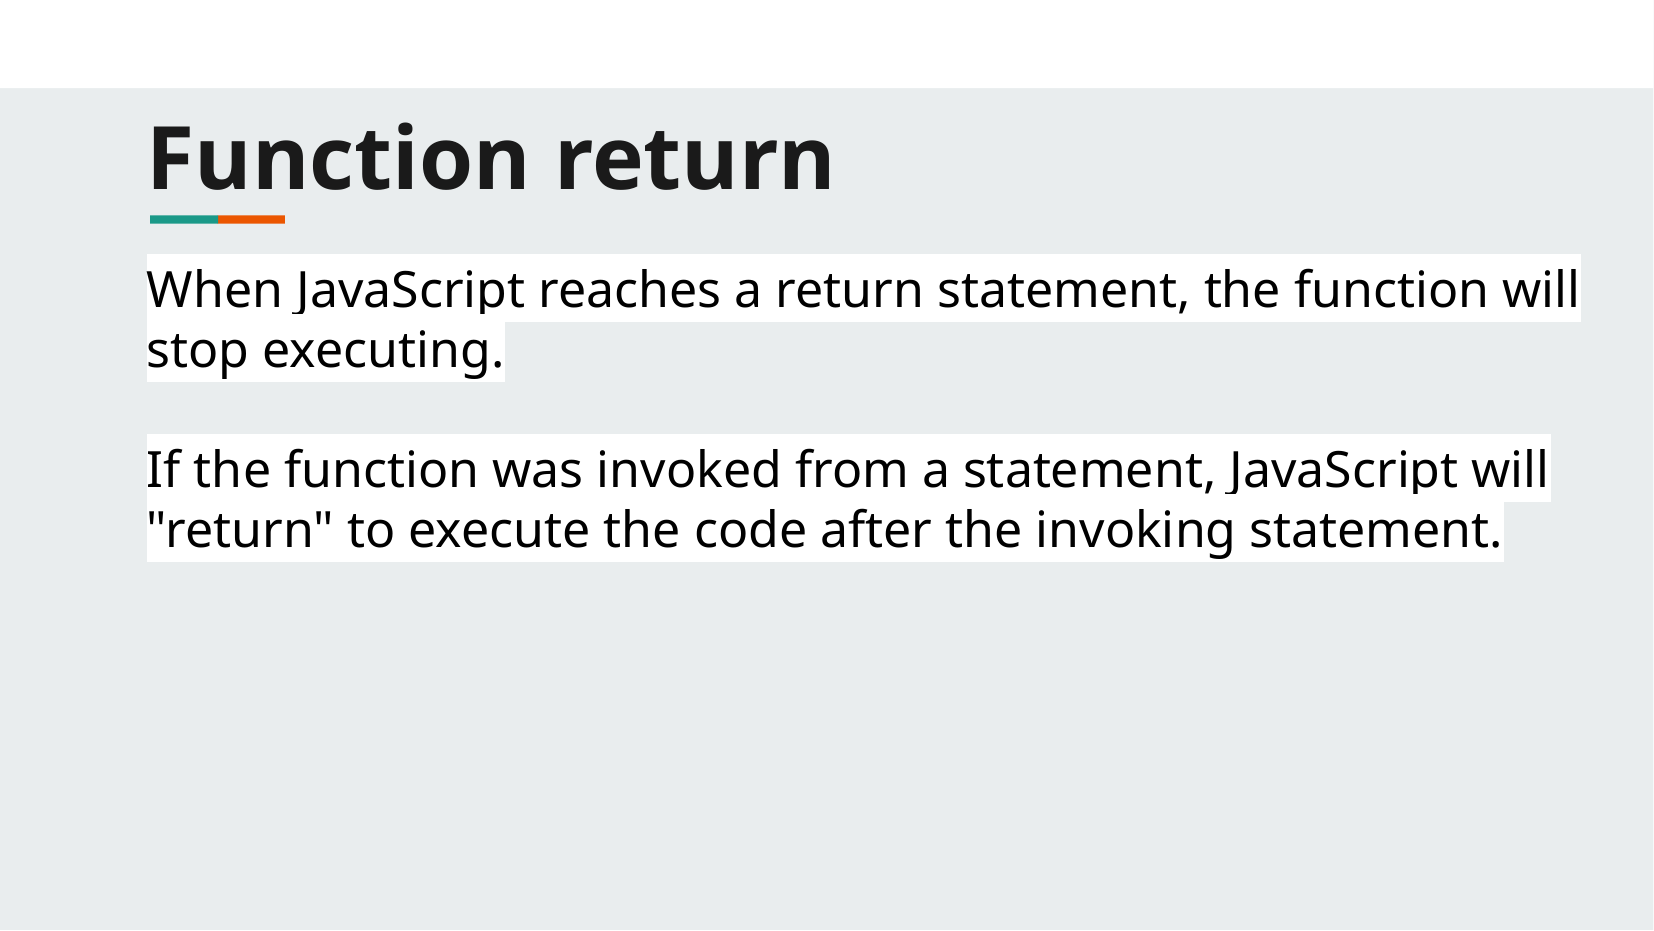

# Function return When JavaScript reaches a return statement, the function will stop executing. If the function was invoked from a statement, JavaScript will "return" to execute the code after the invoking statement.